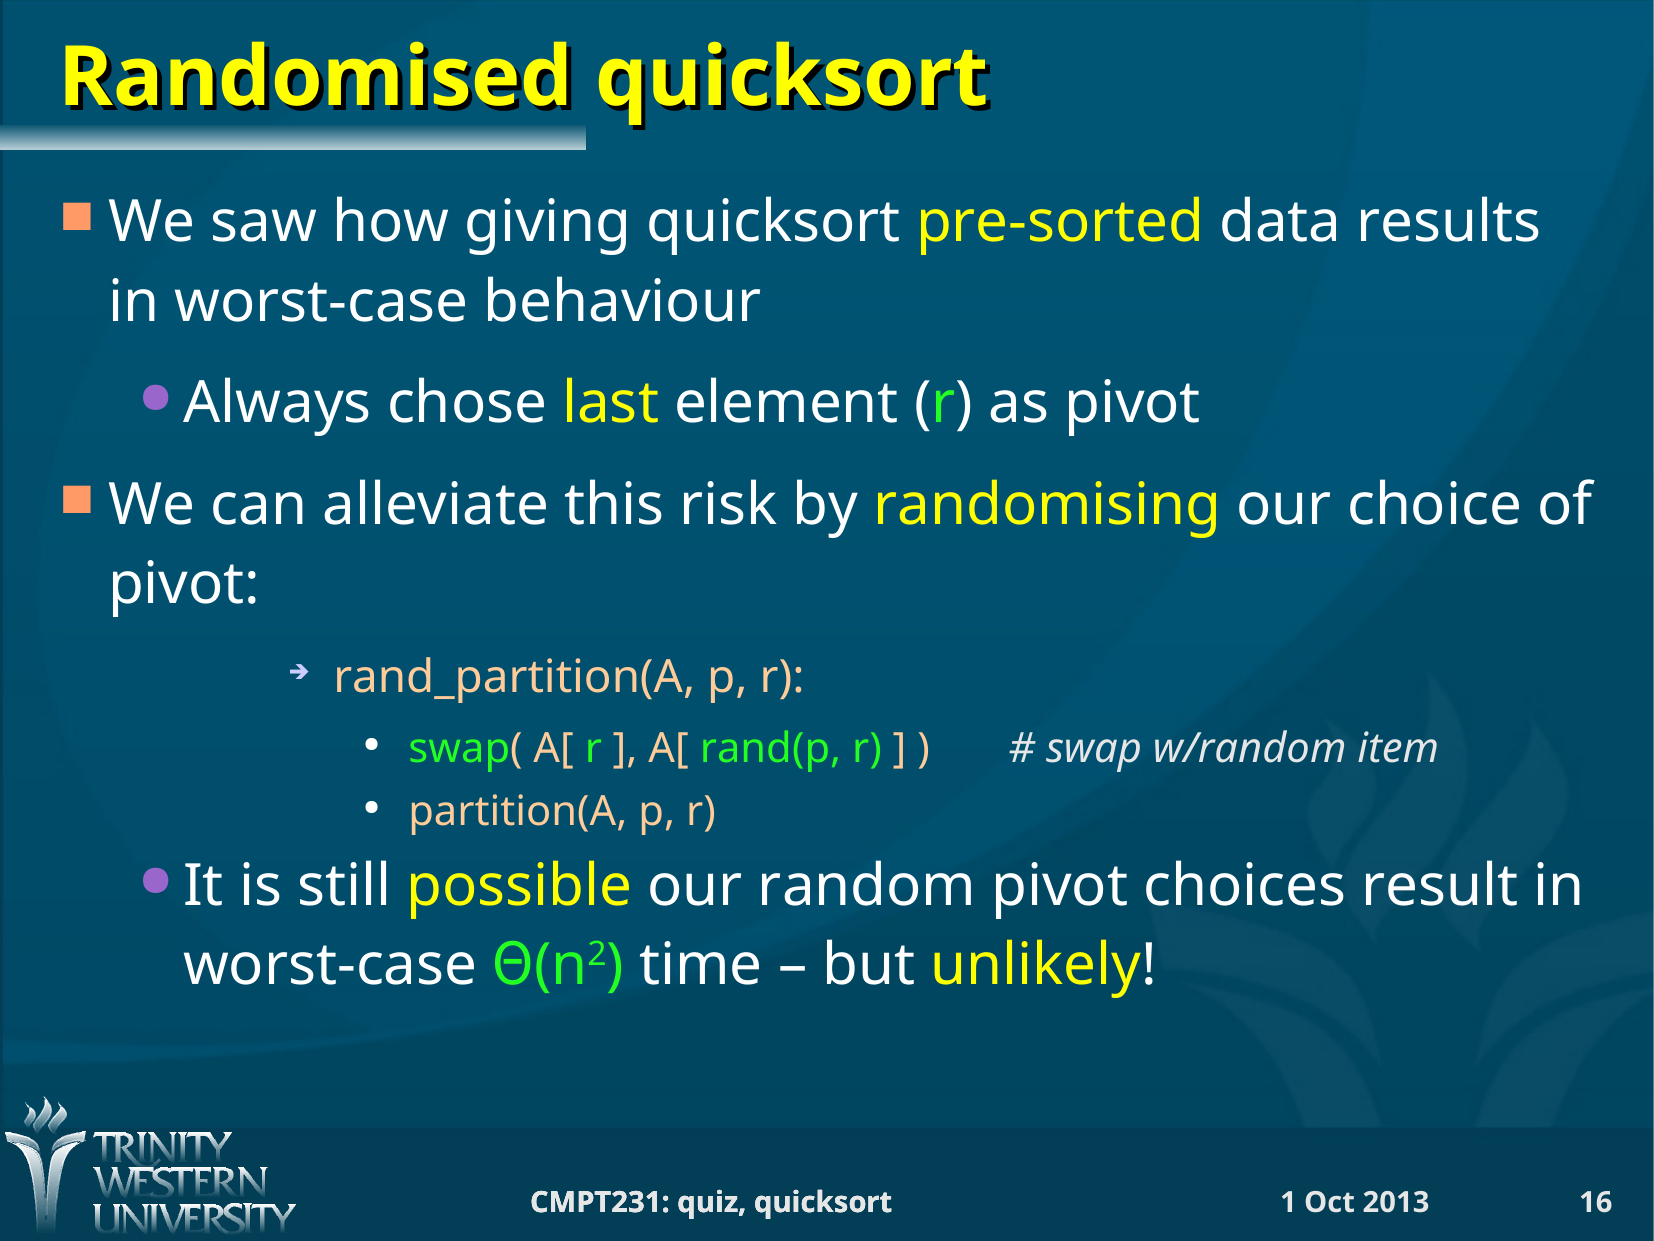

# Randomised quicksort
We saw how giving quicksort pre-sorted data results in worst-case behaviour
Always chose last element (r) as pivot
We can alleviate this risk by randomising our choice of pivot:
rand_partition(A, p, r):
swap( A[ r ], A[ rand(p, r) ] )		# swap w/random item
partition(A, p, r)
It is still possible our random pivot choices result in worst-case Θ(n2) time – but unlikely!
CMPT231: quiz, quicksort
1 Oct 2013
16